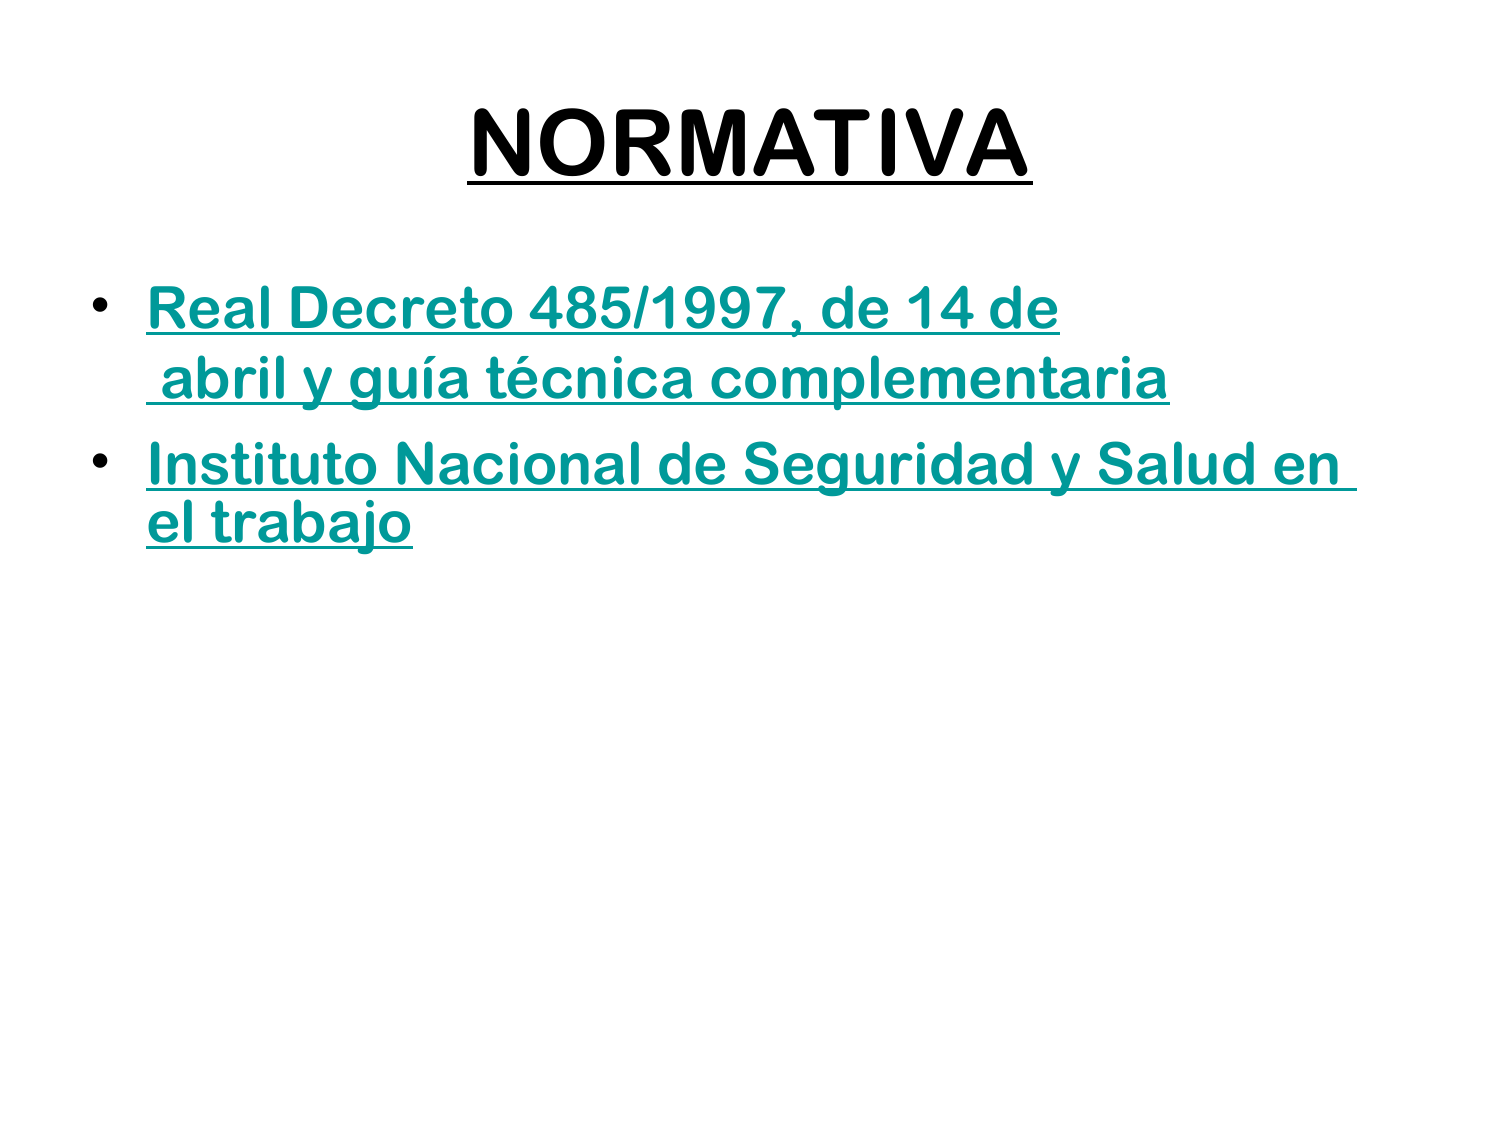

# NORMATIVA
Real Decreto 485/1997, de 14 de abril y guía técnica complementaria
Instituto Nacional de Seguridad y Salud en el trabajo